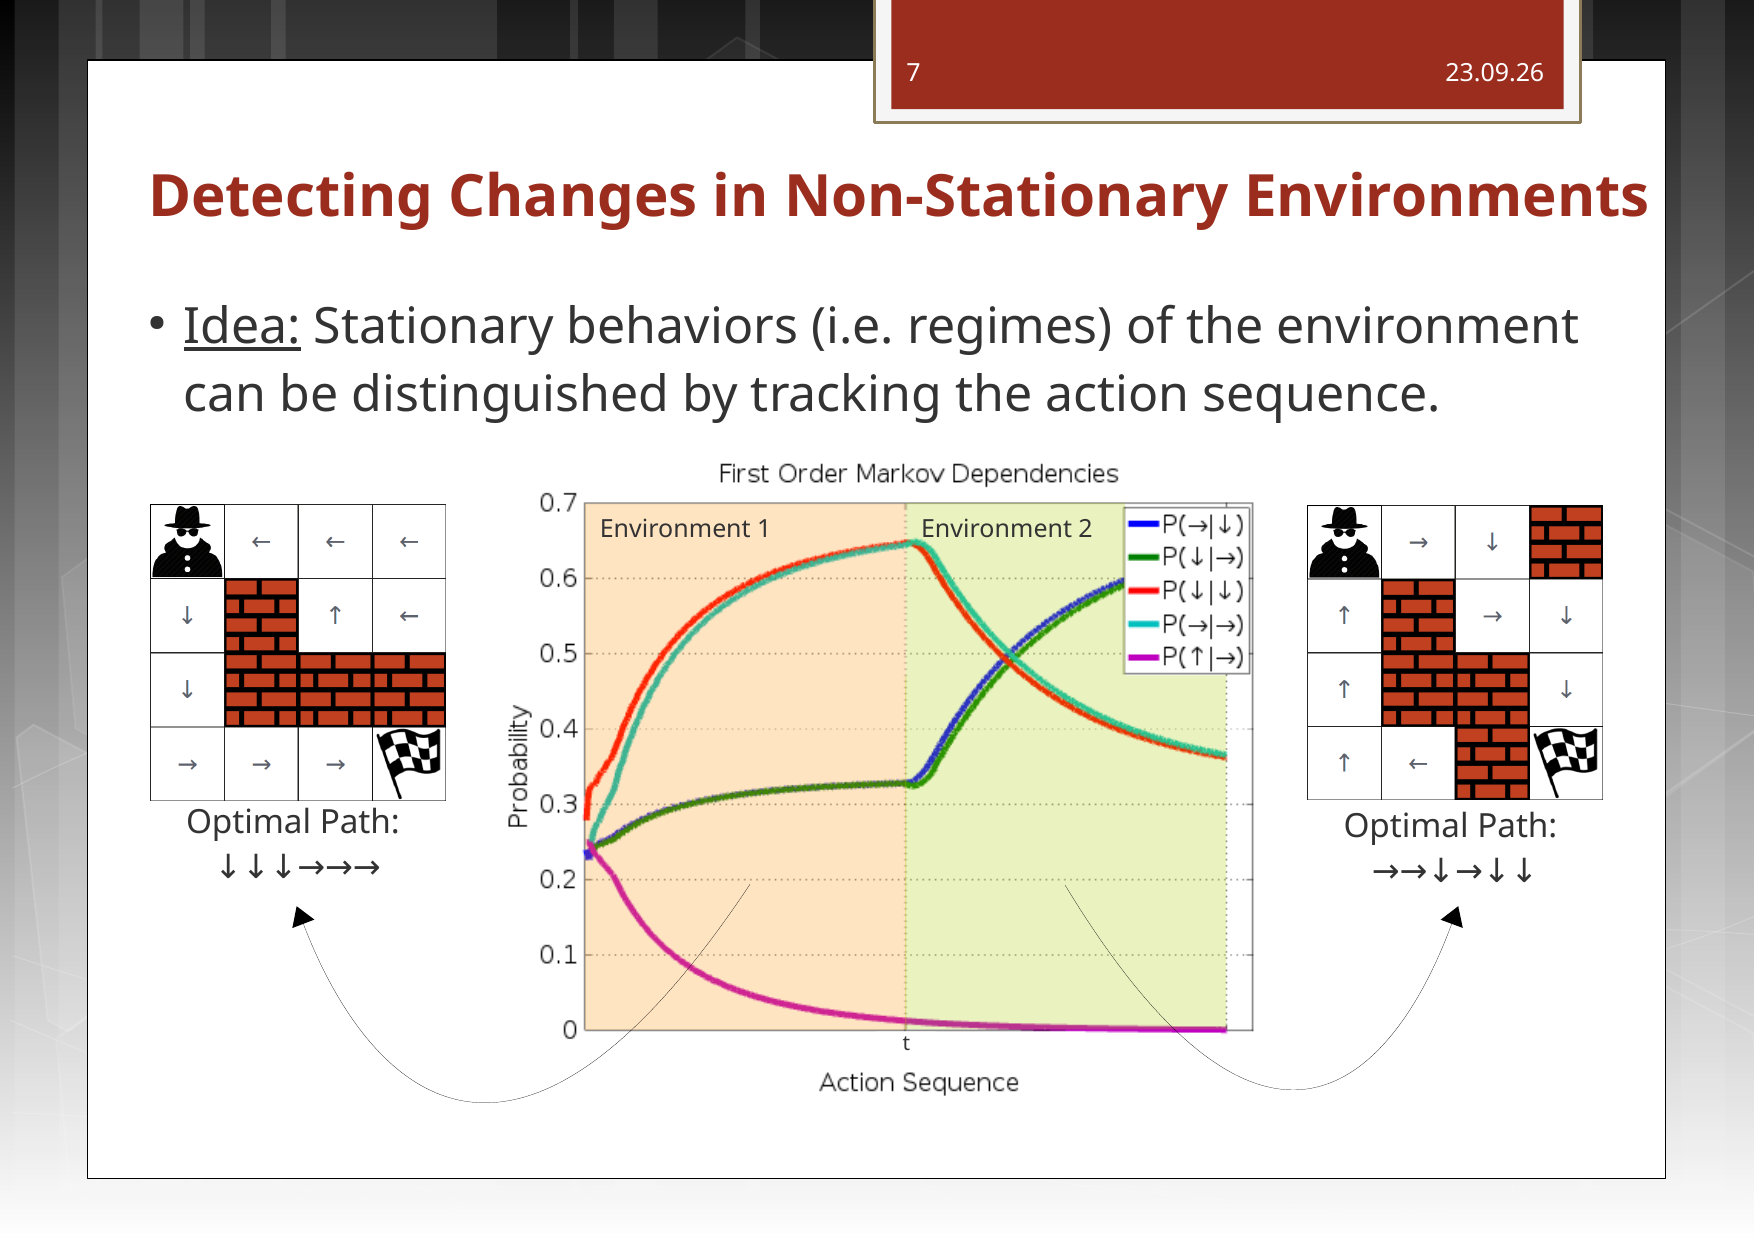

7
# Detecting Changes in Non-Stationary Environments
Idea: Stationary behaviors (i.e. regimes) of the environment can be distinguished by tracking the action sequence.
Environment 2
Environment 1
Optimal Path:
↓↓↓→→→
Optimal Path:
→→↓→↓↓
environment
changed (1 → 2)
t